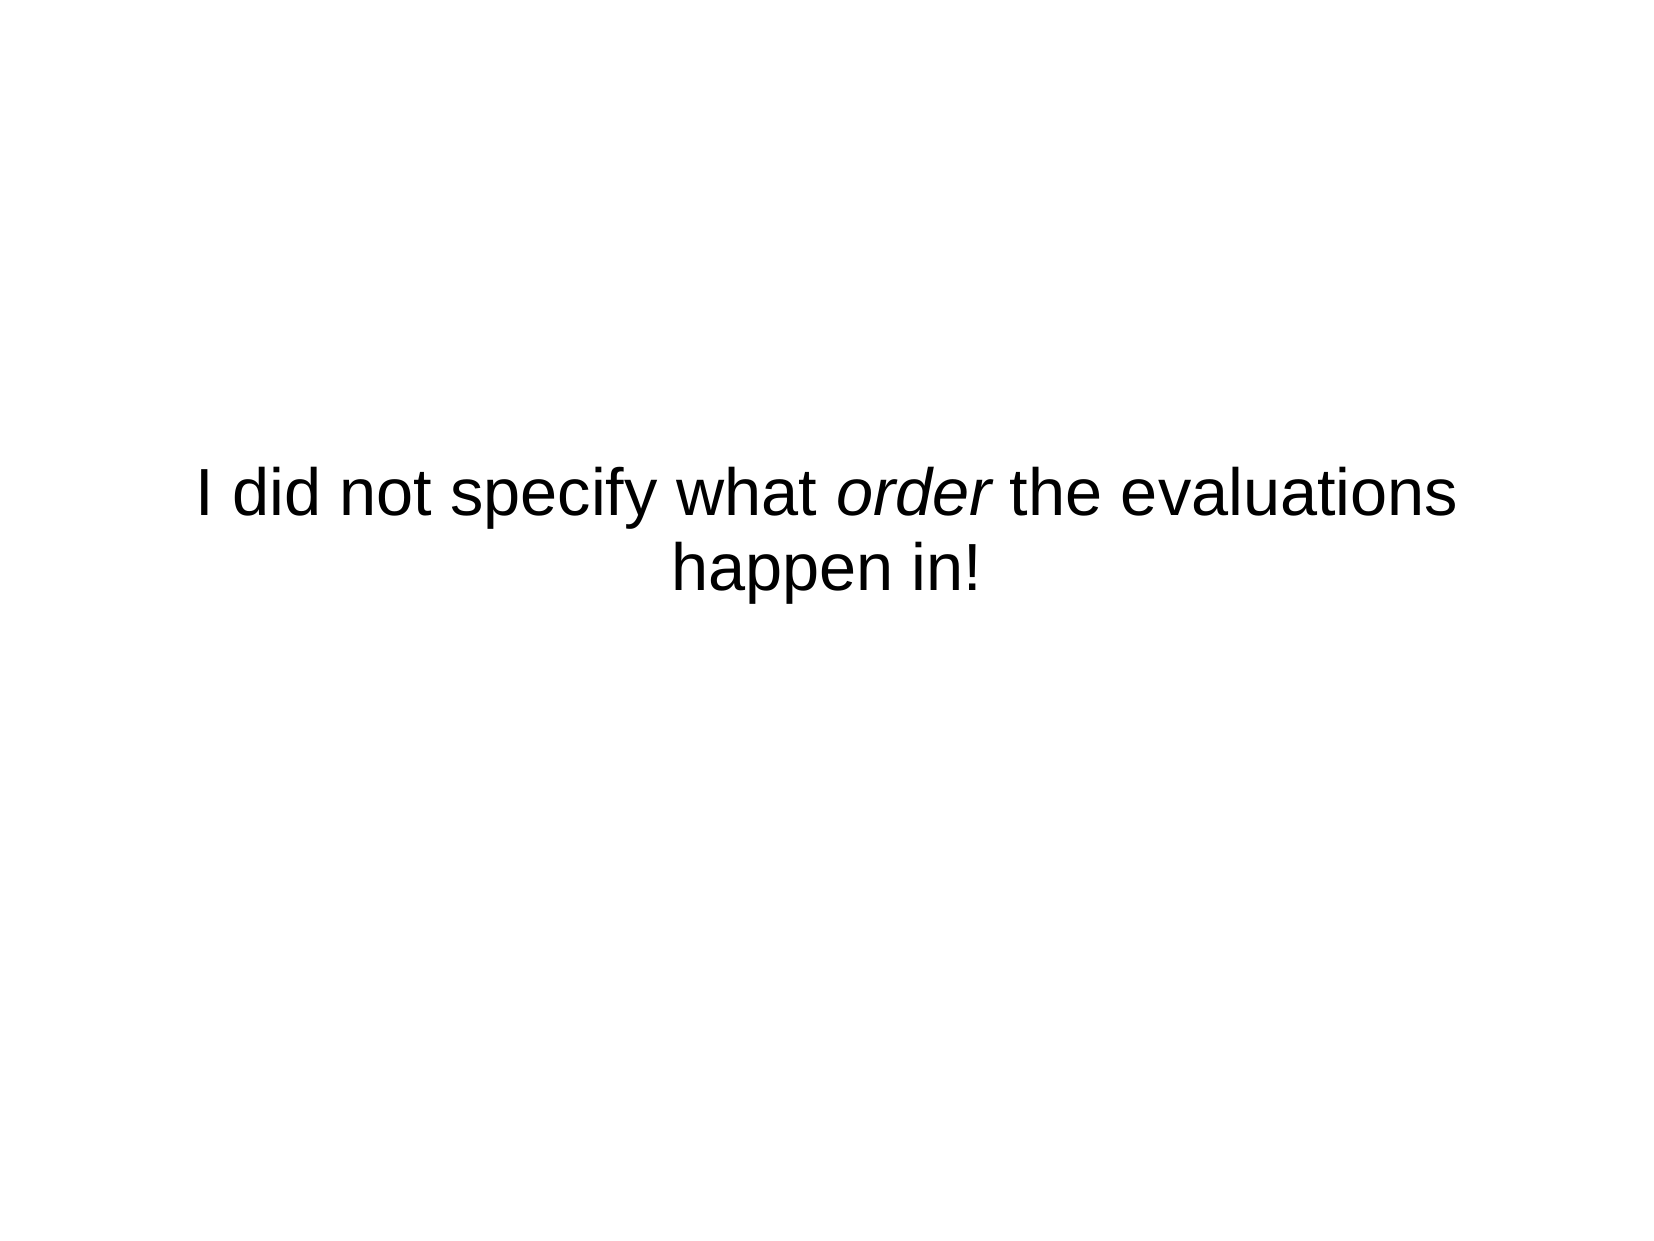

# I did not specify what order the evaluations happen in!